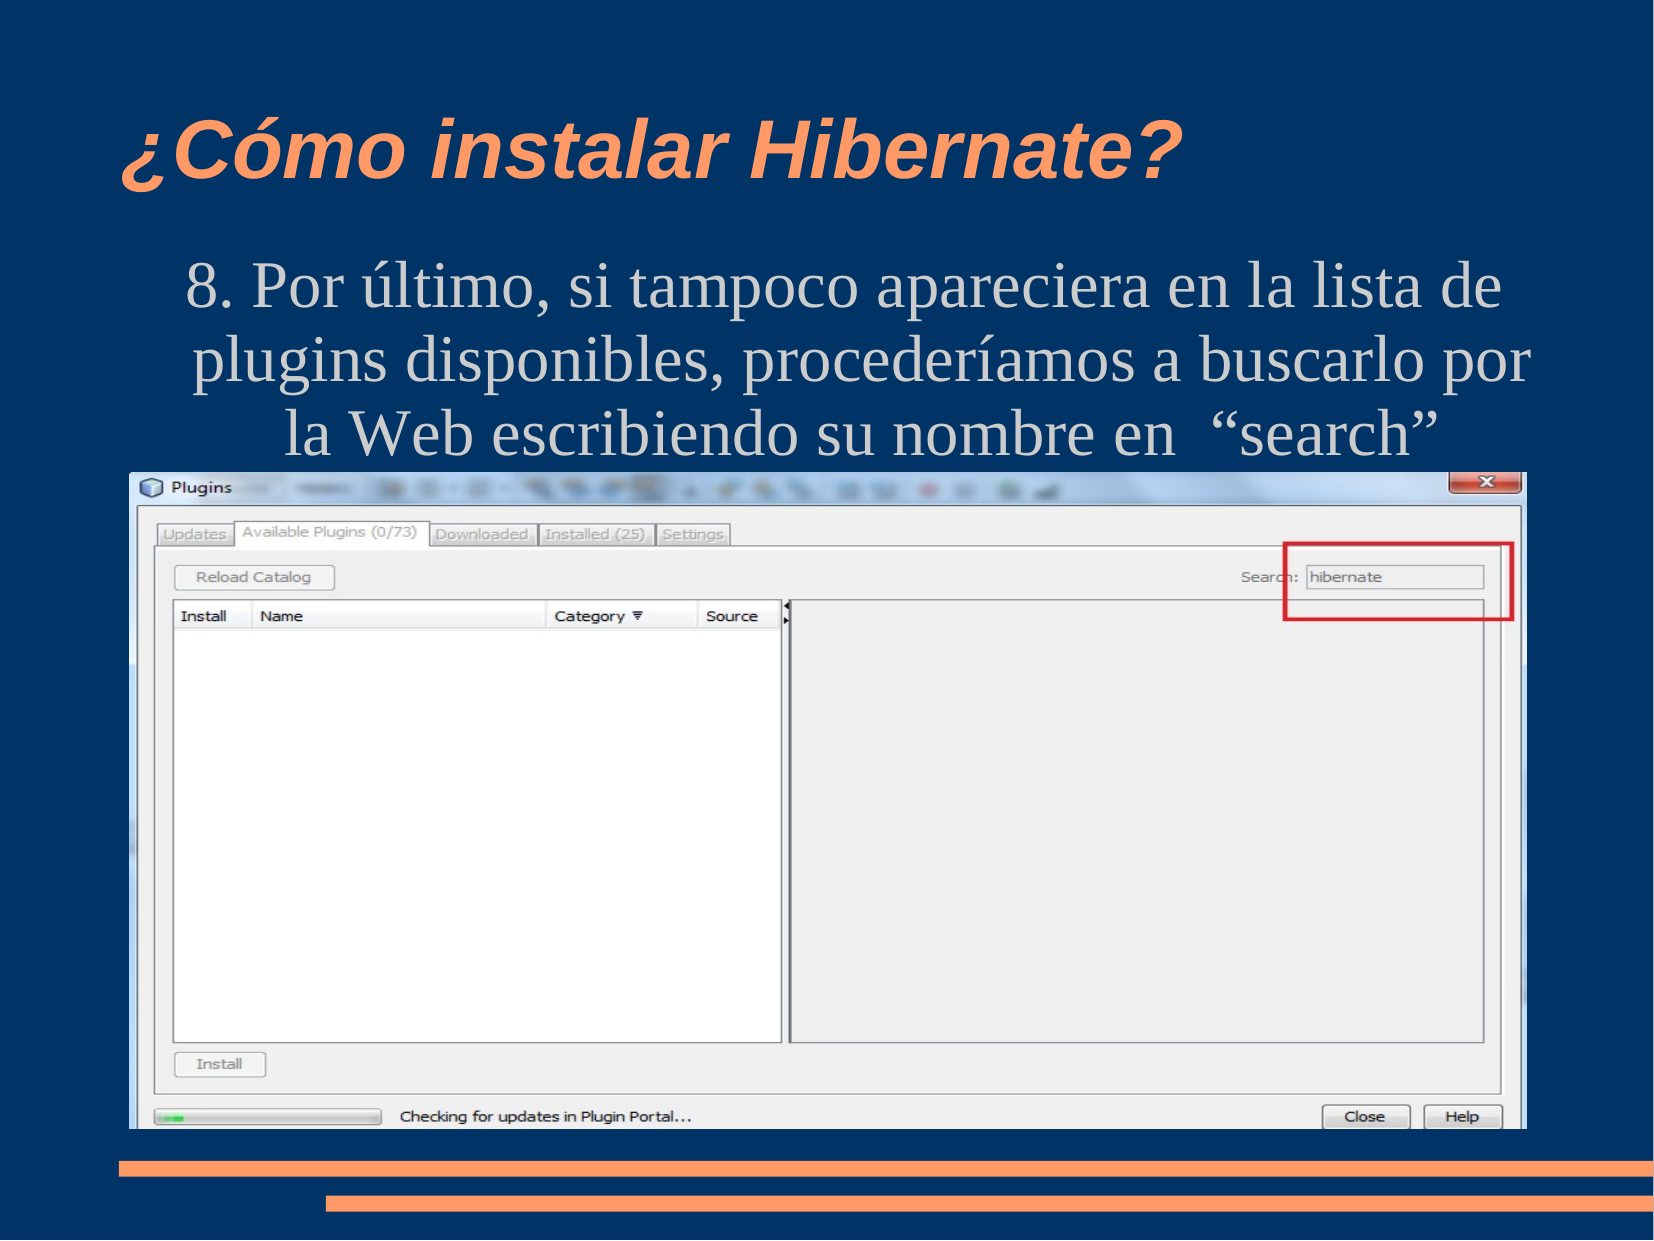

# ¿Cómo instalar Hibernate?
8. Por último, si tampoco apareciera en la lista de plugins disponibles, procederíamos a buscarlo por la Web escribiendo su nombre en “search”